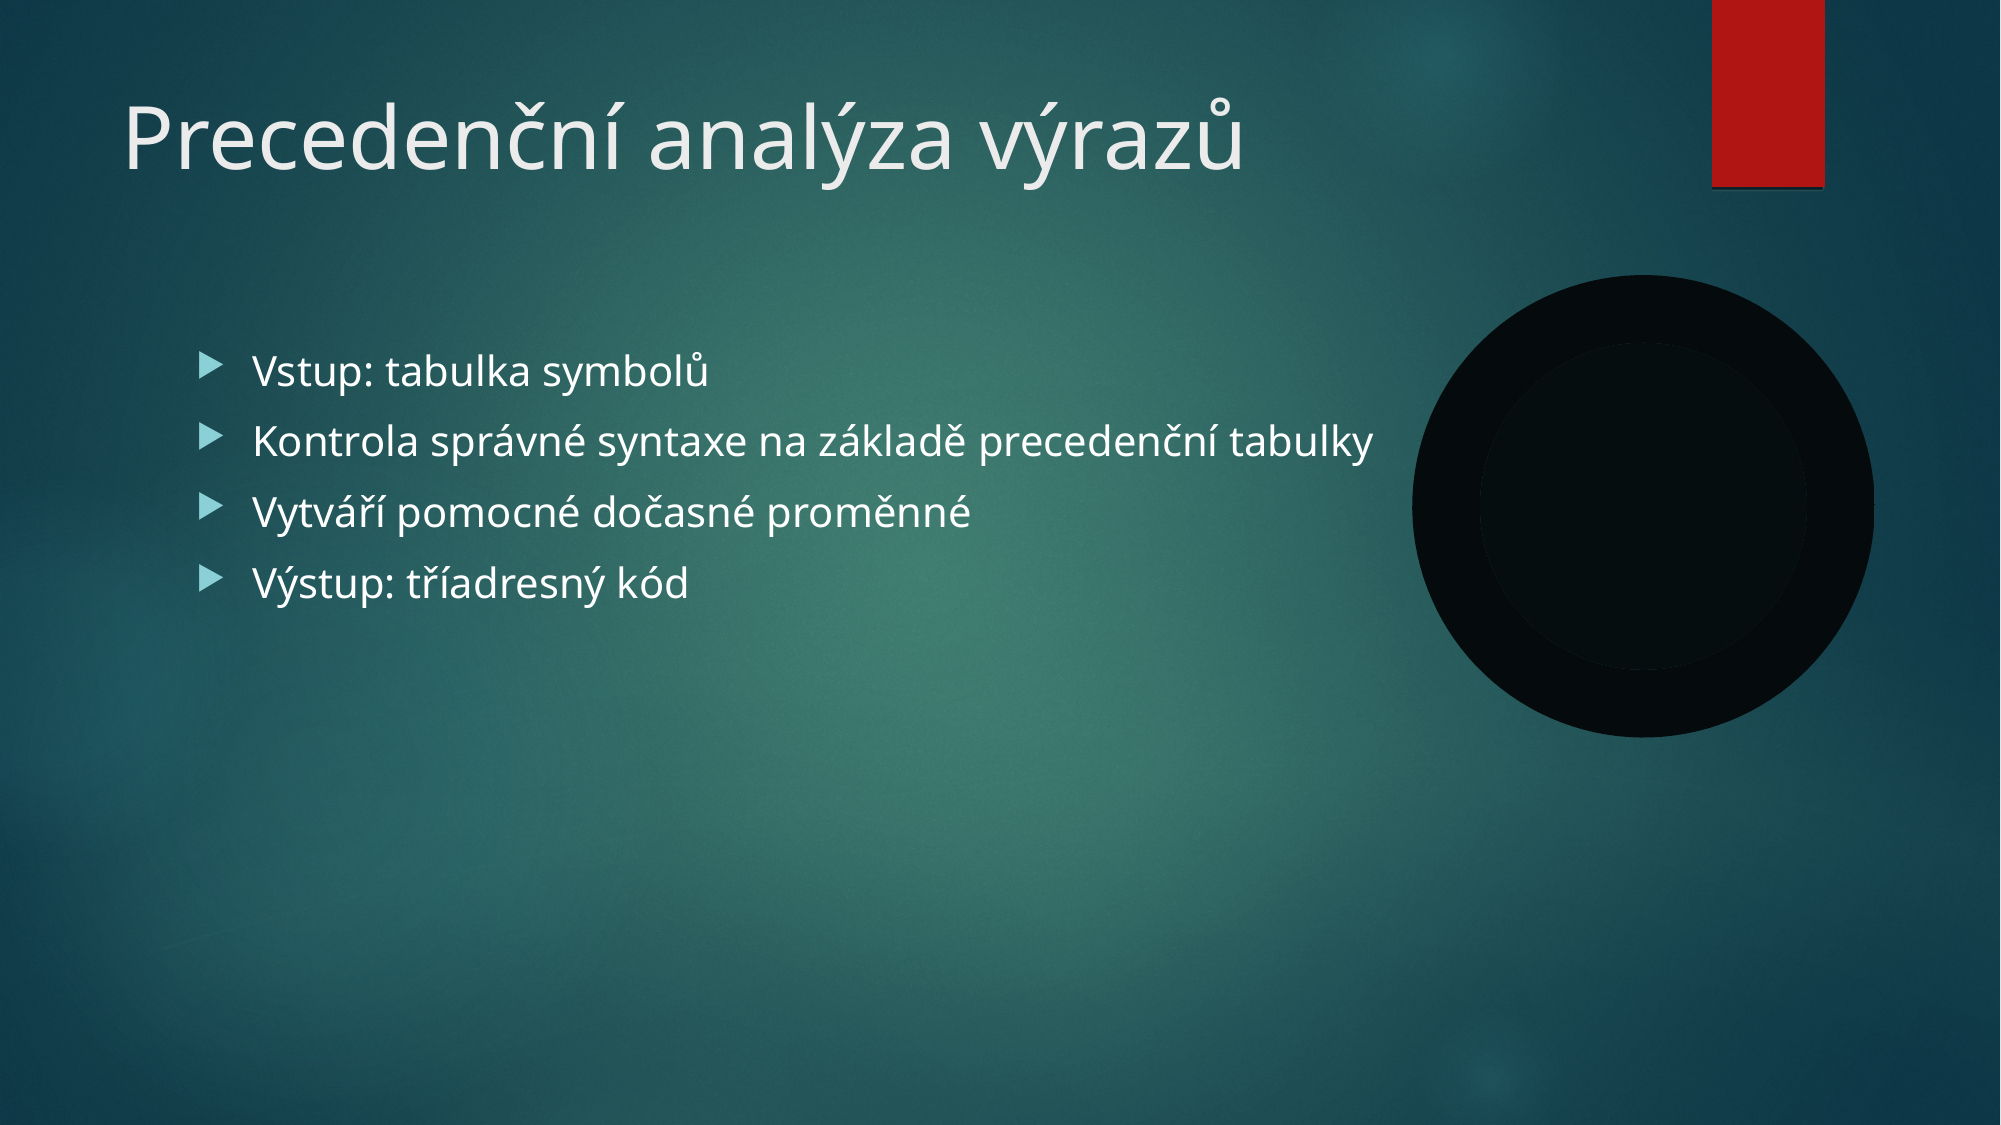

# Precedenční analýza výrazů
Vstup: tabulka symbolů
Kontrola správné syntaxe na základě precedenční tabulky
Vytváří pomocné dočasné proměnné
Výstup: tříadresný kód